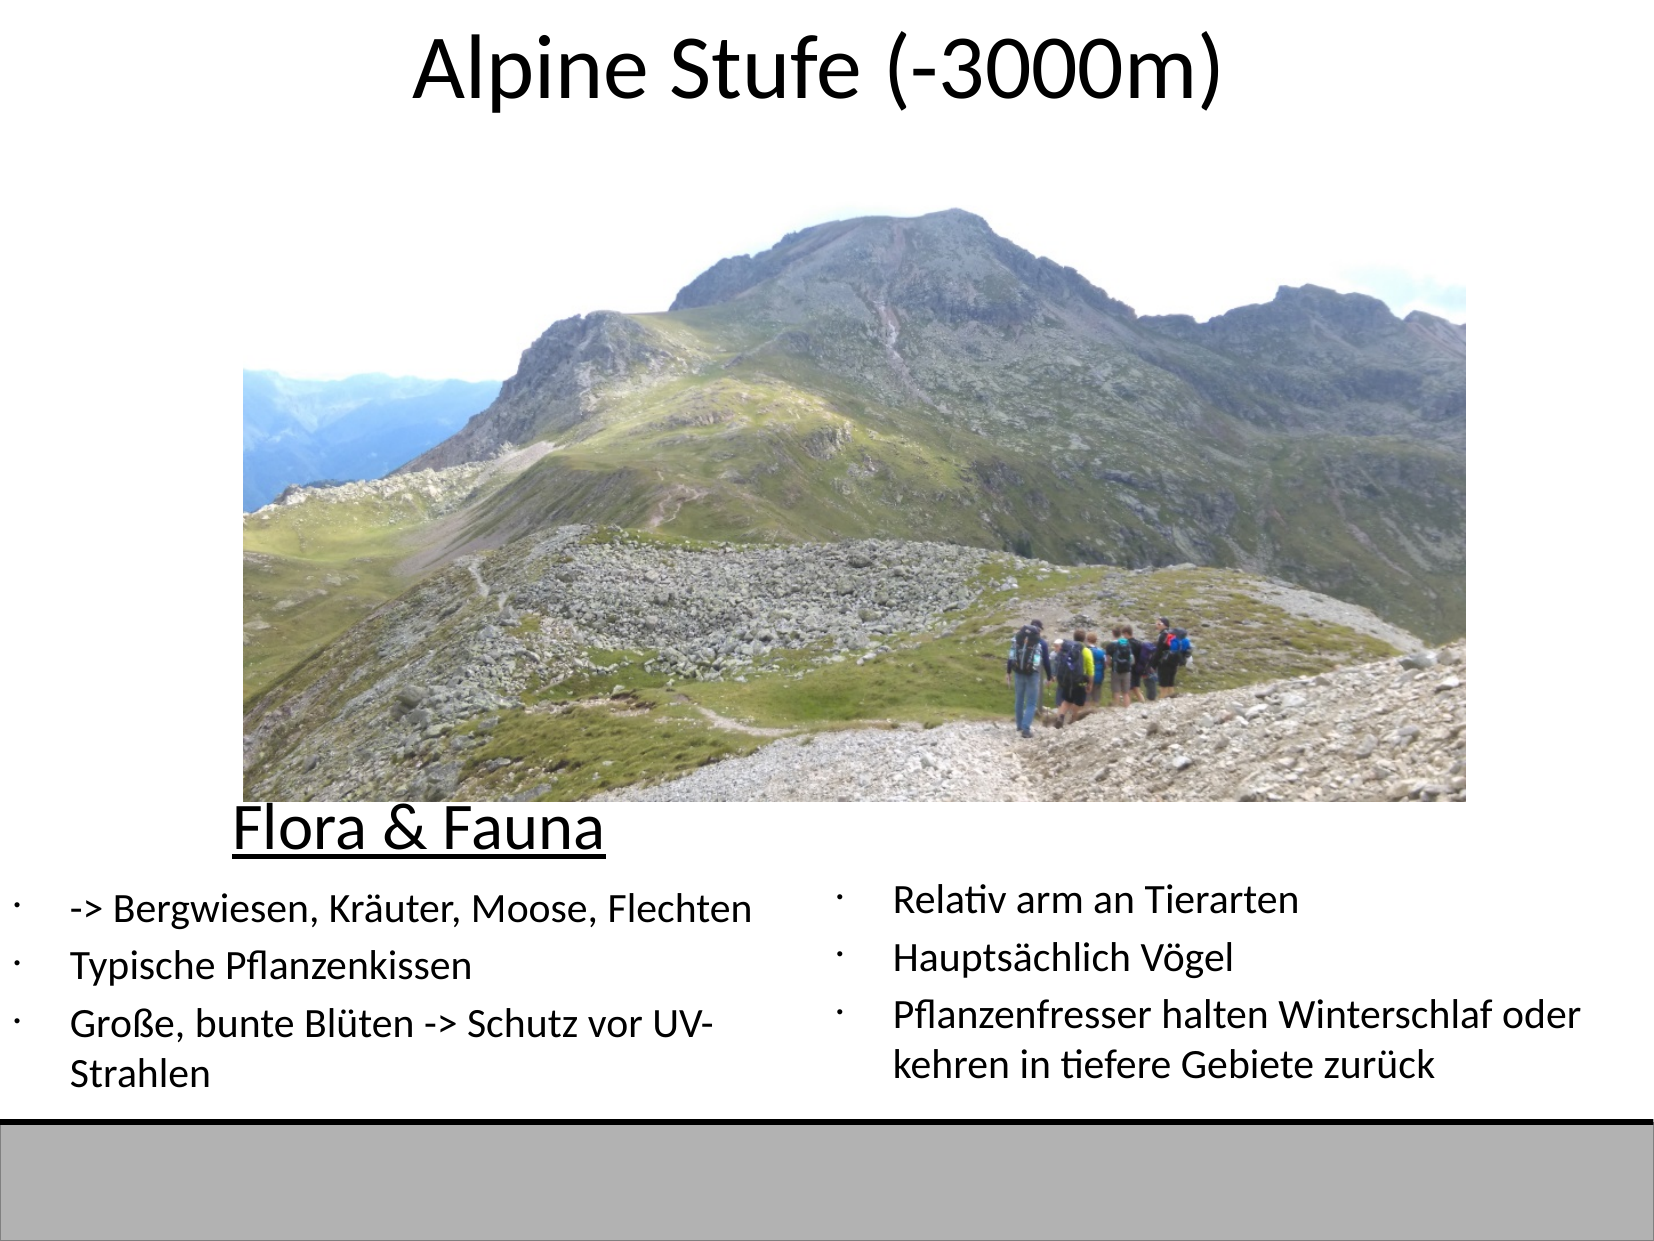

# Alpine Stufe (-3000m)
Flora & Fauna
Relativ arm an Tierarten
Hauptsächlich Vögel
Pflanzenfresser halten Winterschlaf oder kehren in tiefere Gebiete zurück
-> Bergwiesen, Kräuter, Moose, Flechten
Typische Pflanzenkissen
Große, bunte Blüten -> Schutz vor UV-Strahlen